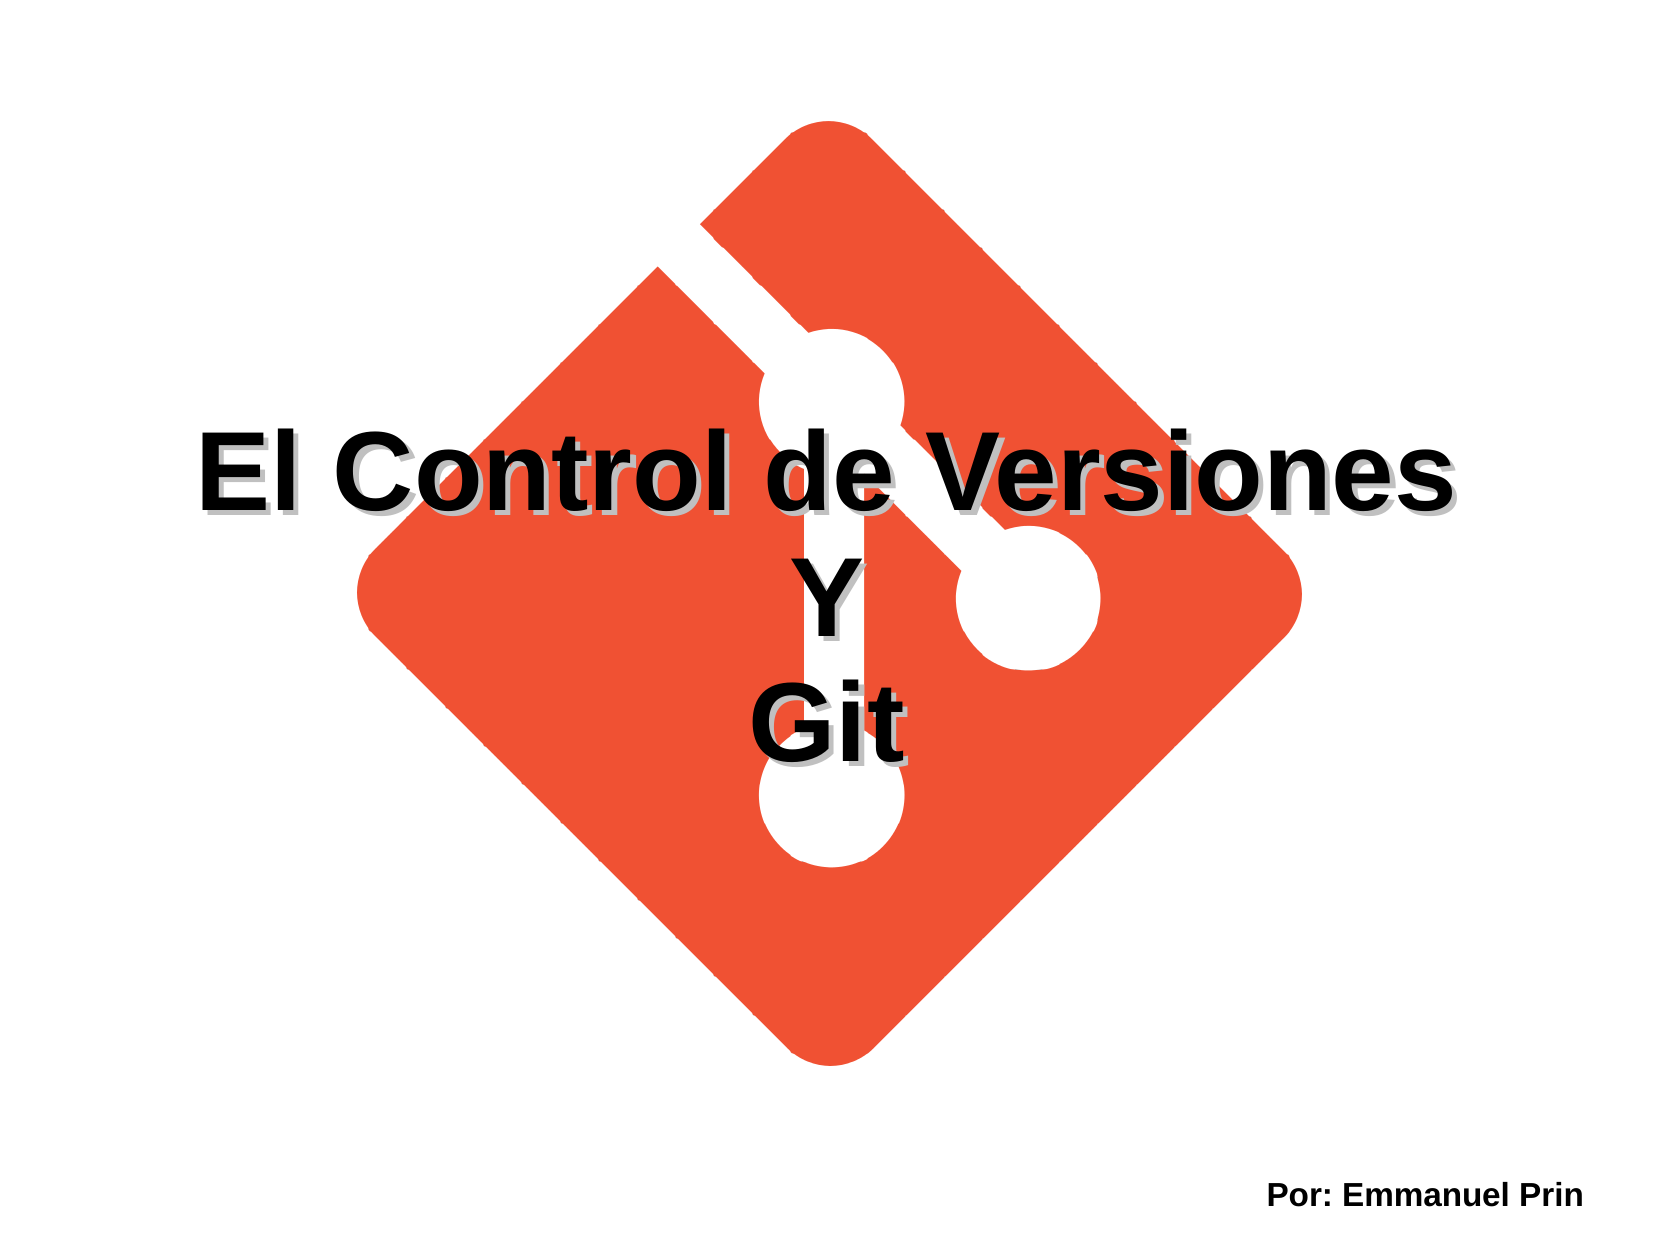

El Control de Versiones
Y
Git
Por: Emmanuel Prin